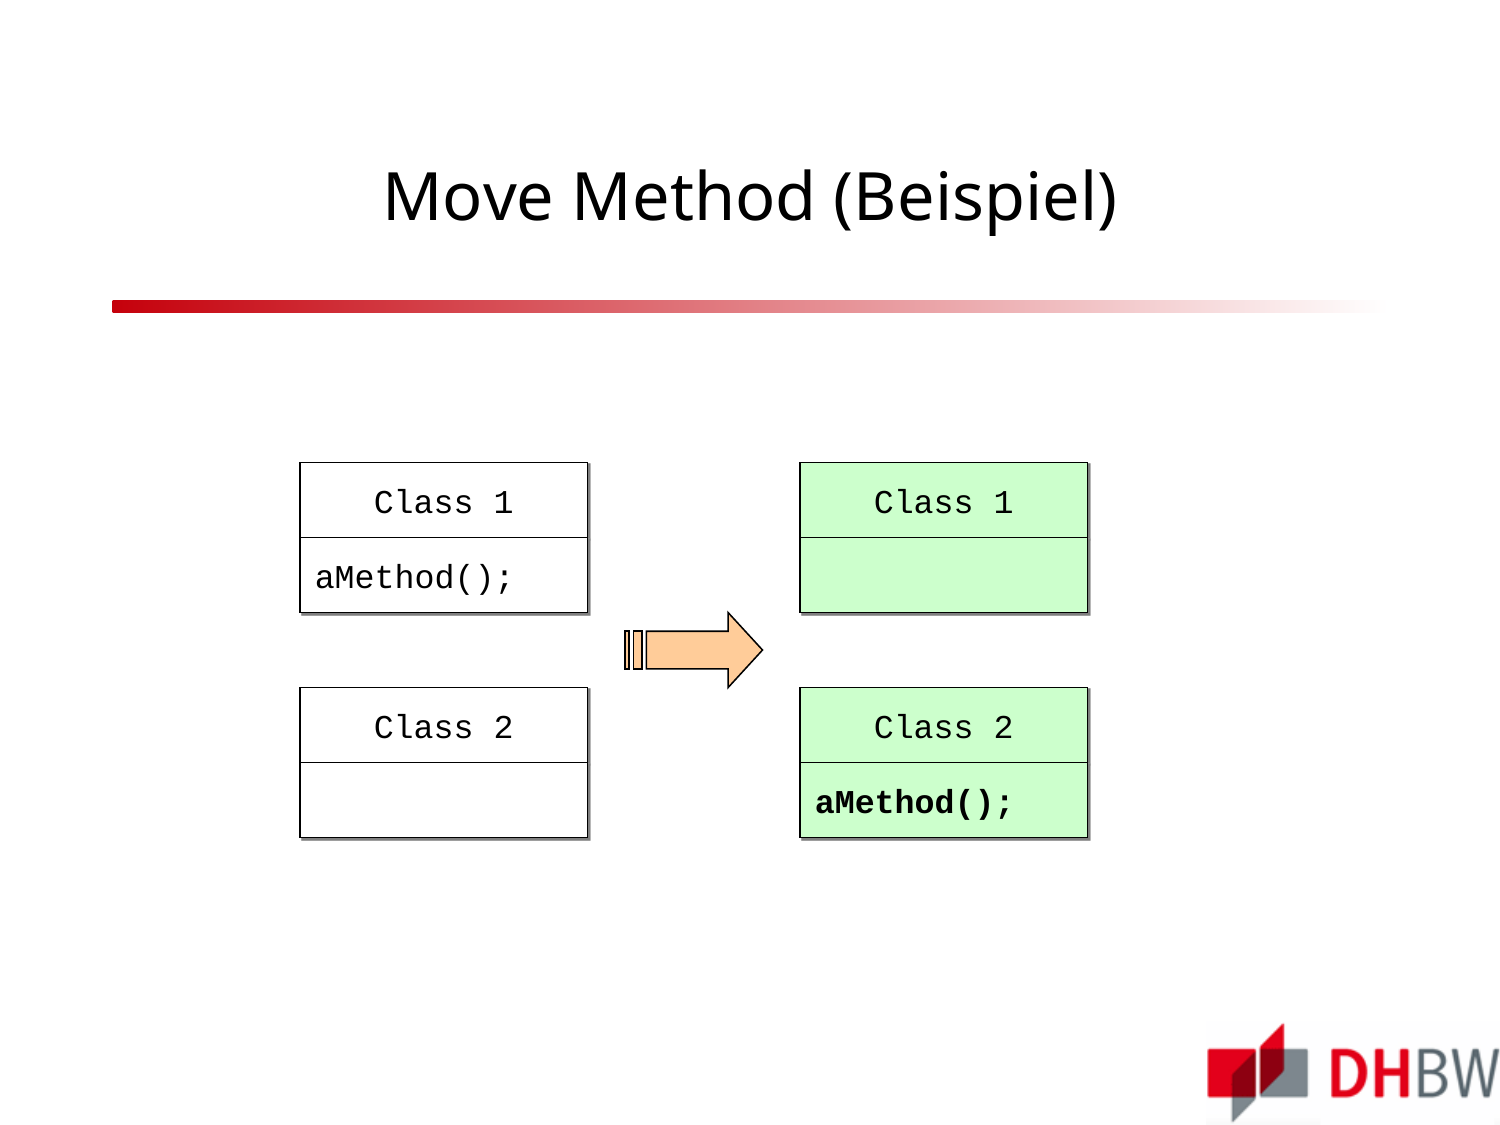

# Move Method (Beispiel)
Class 1
Class 1
aMethod();
Class 2
Class 2
aMethod();